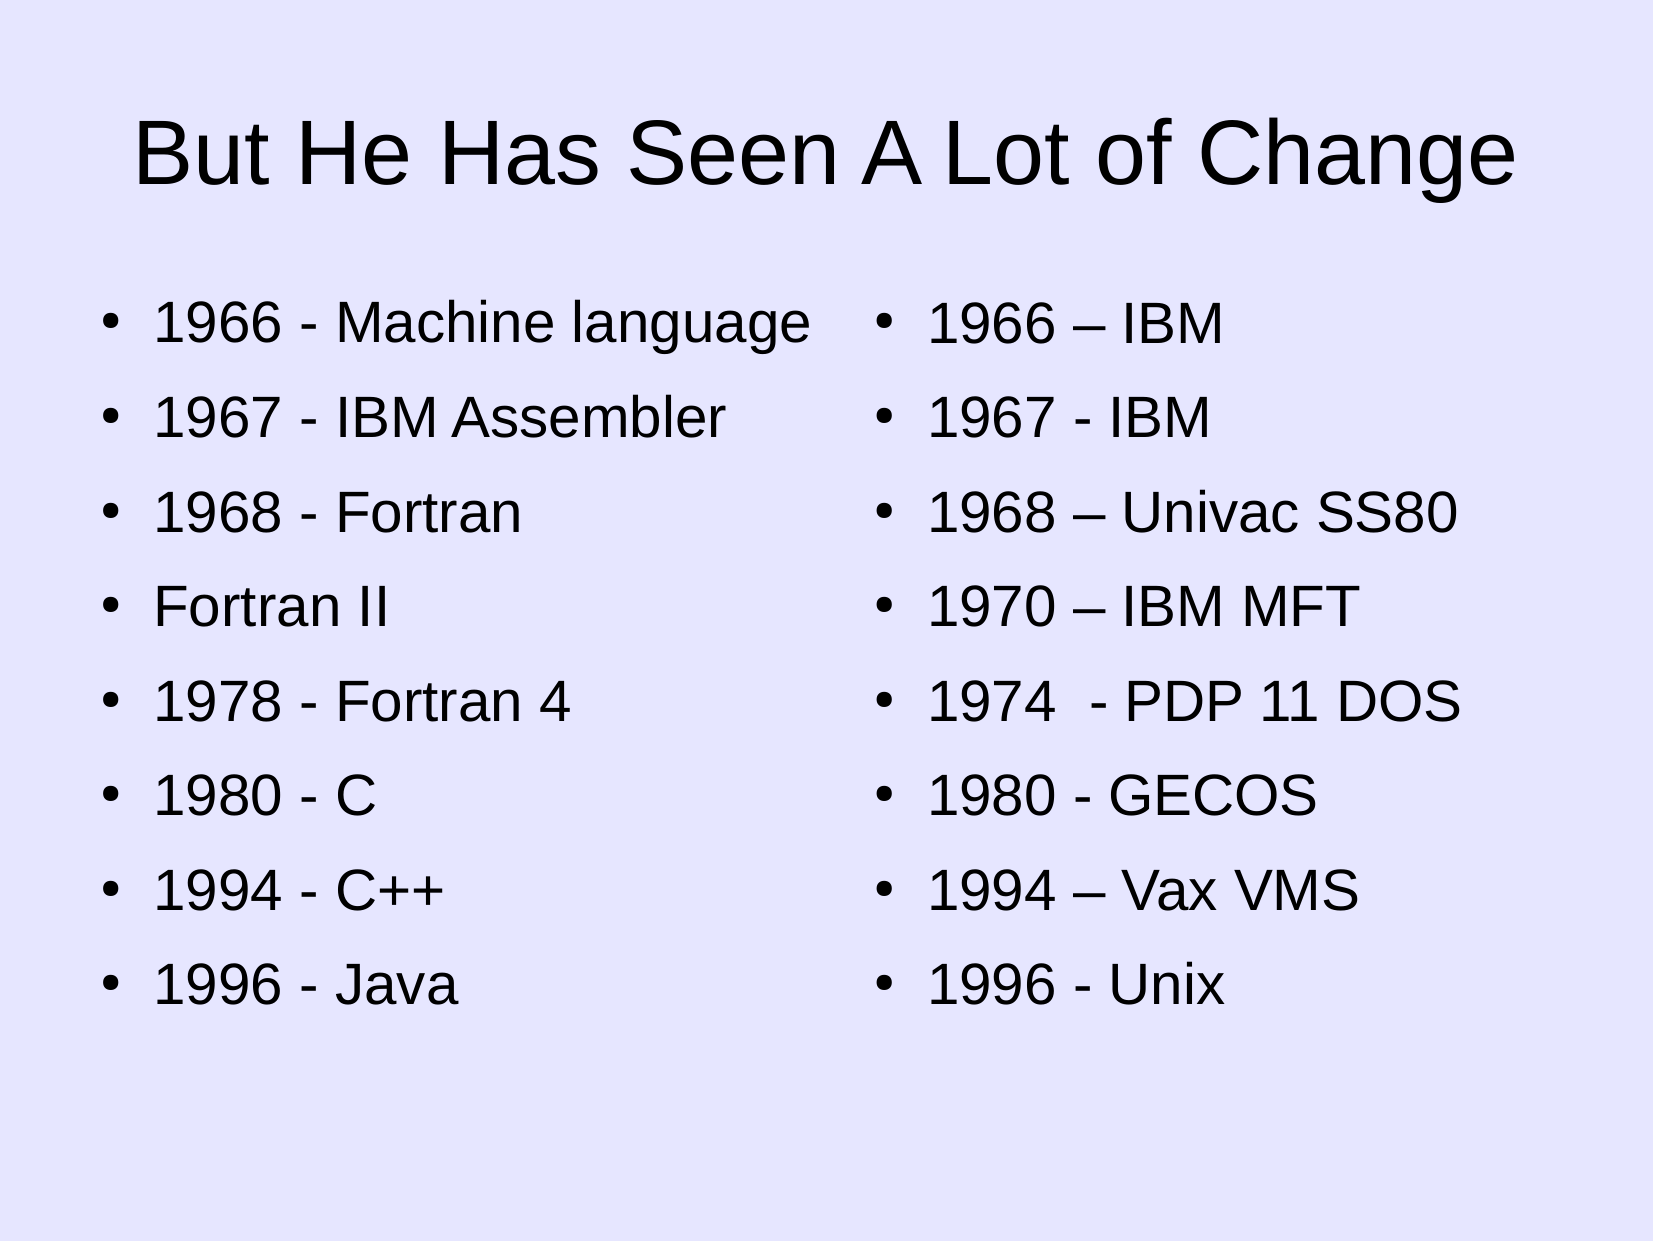

# But He Has Seen A Lot of Change
1966 - Machine language
1967 - IBM Assembler
1968 - Fortran
Fortran II
1978 - Fortran 4
1980 - C
1994 - C++
1996 - Java
1966 – IBM
1967 - IBM
1968 – Univac SS80
1970 – IBM MFT
1974 - PDP 11 DOS
1980 - GECOS
1994 – Vax VMS
1996 - Unix